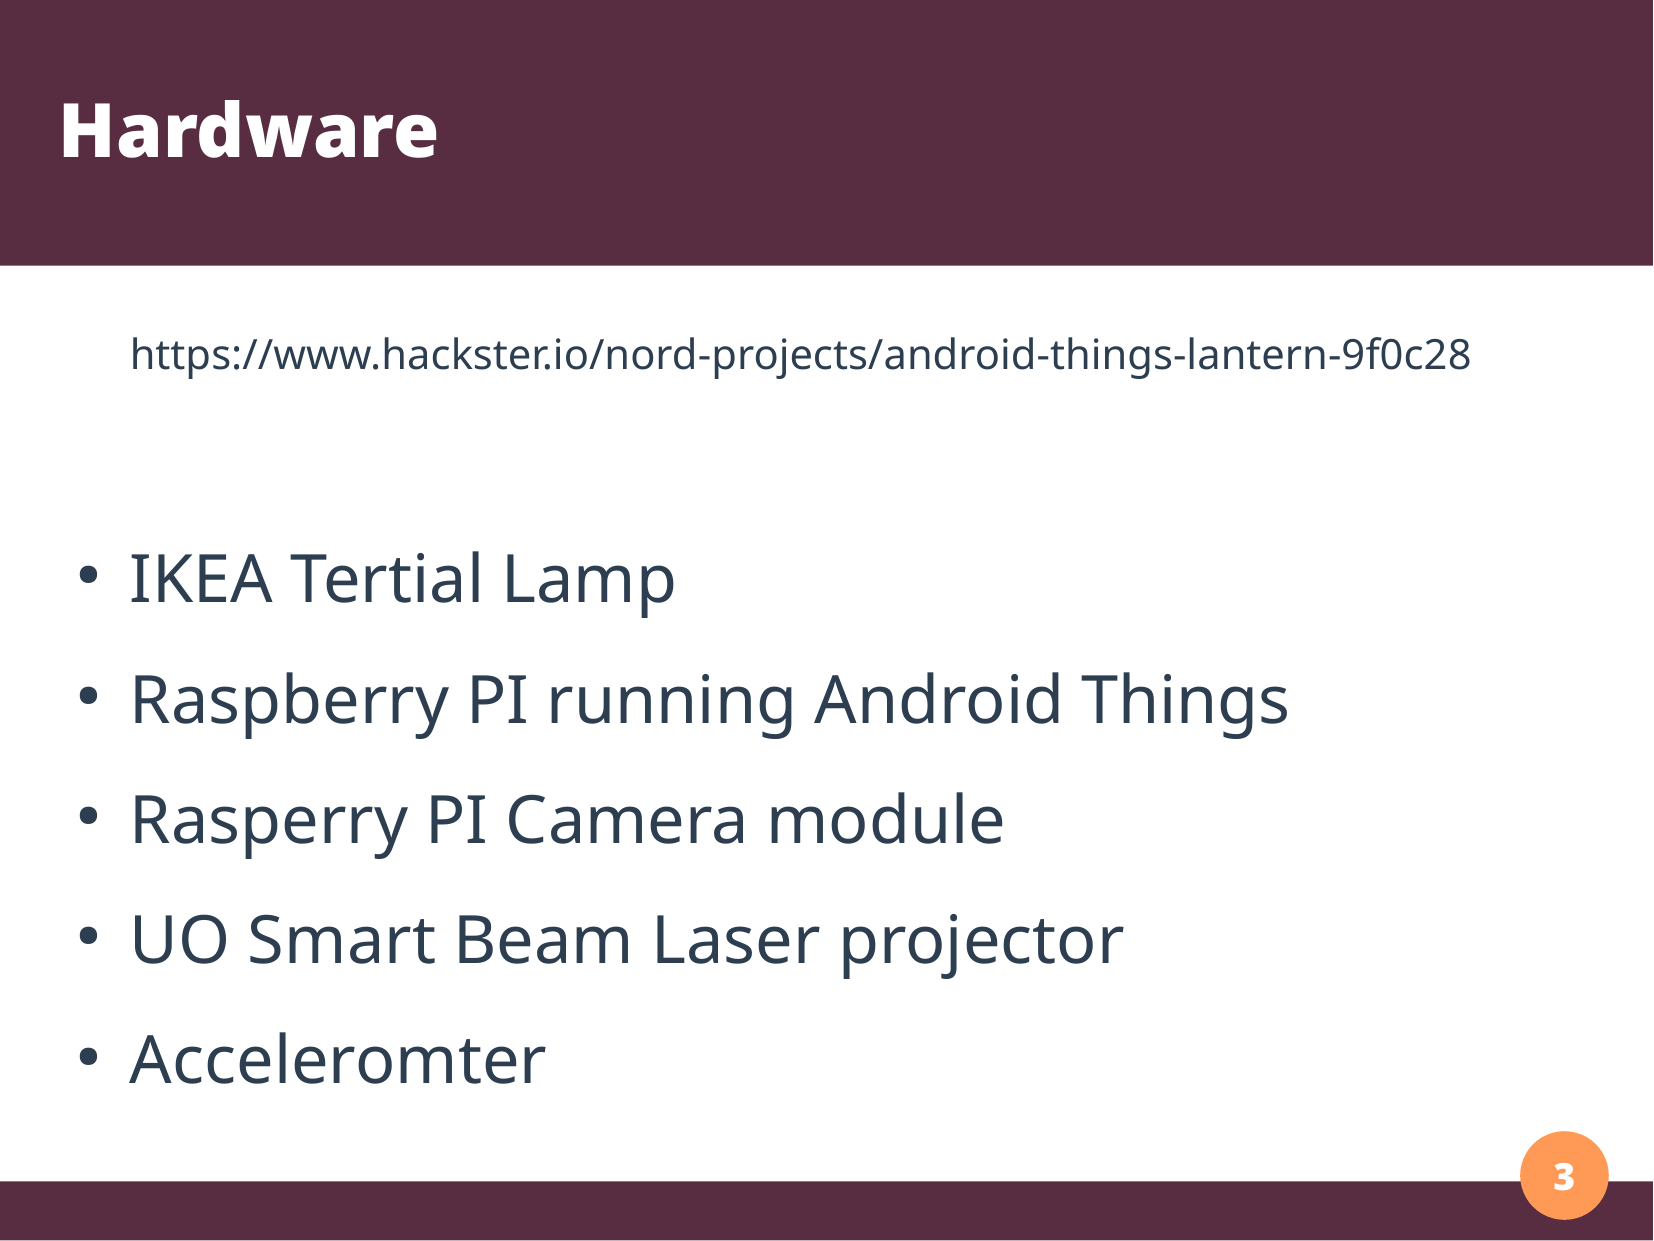

# Hardware
https://www.hackster.io/nord-projects/android-things-lantern-9f0c28
IKEA Tertial Lamp
Raspberry PI running Android Things
Rasperry PI Camera module
UO Smart Beam Laser projector
Acceleromter
3